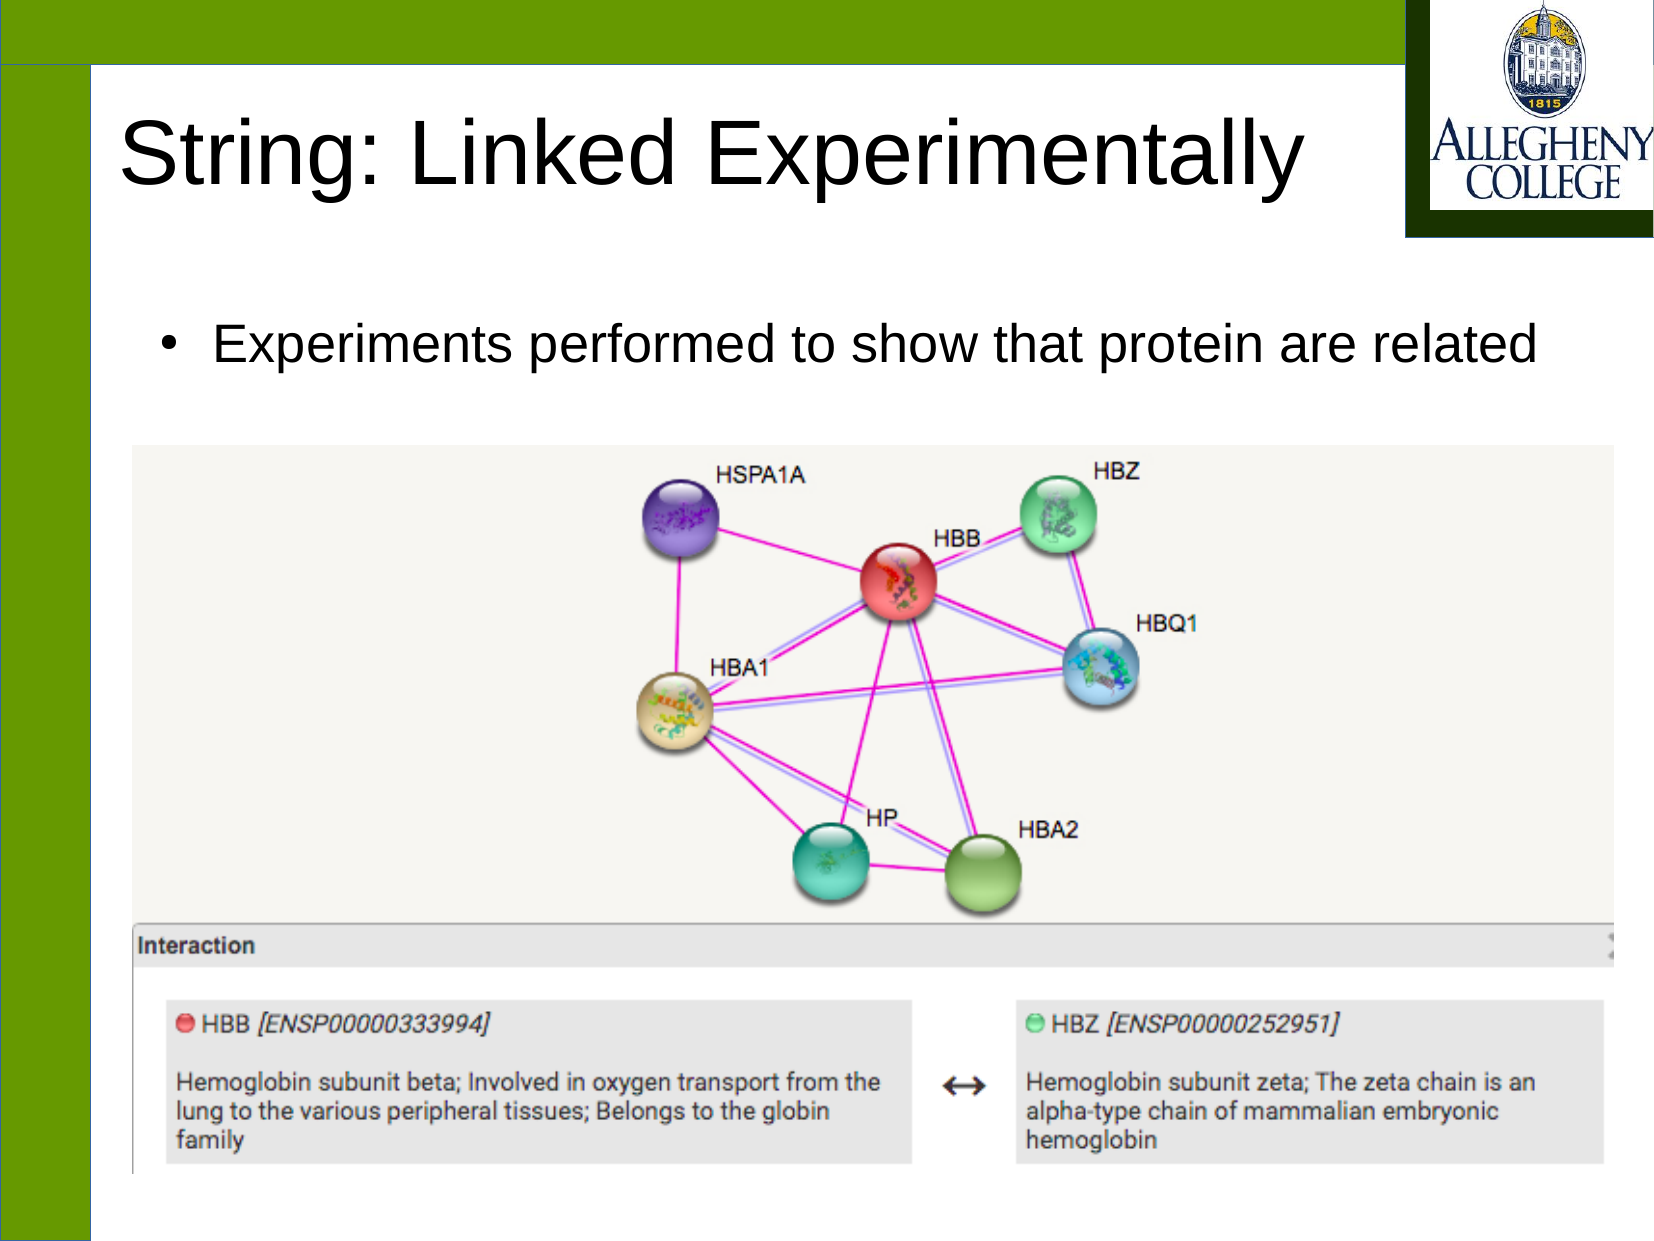

# String: Linked Experimentally
Experiments performed to show that protein are related